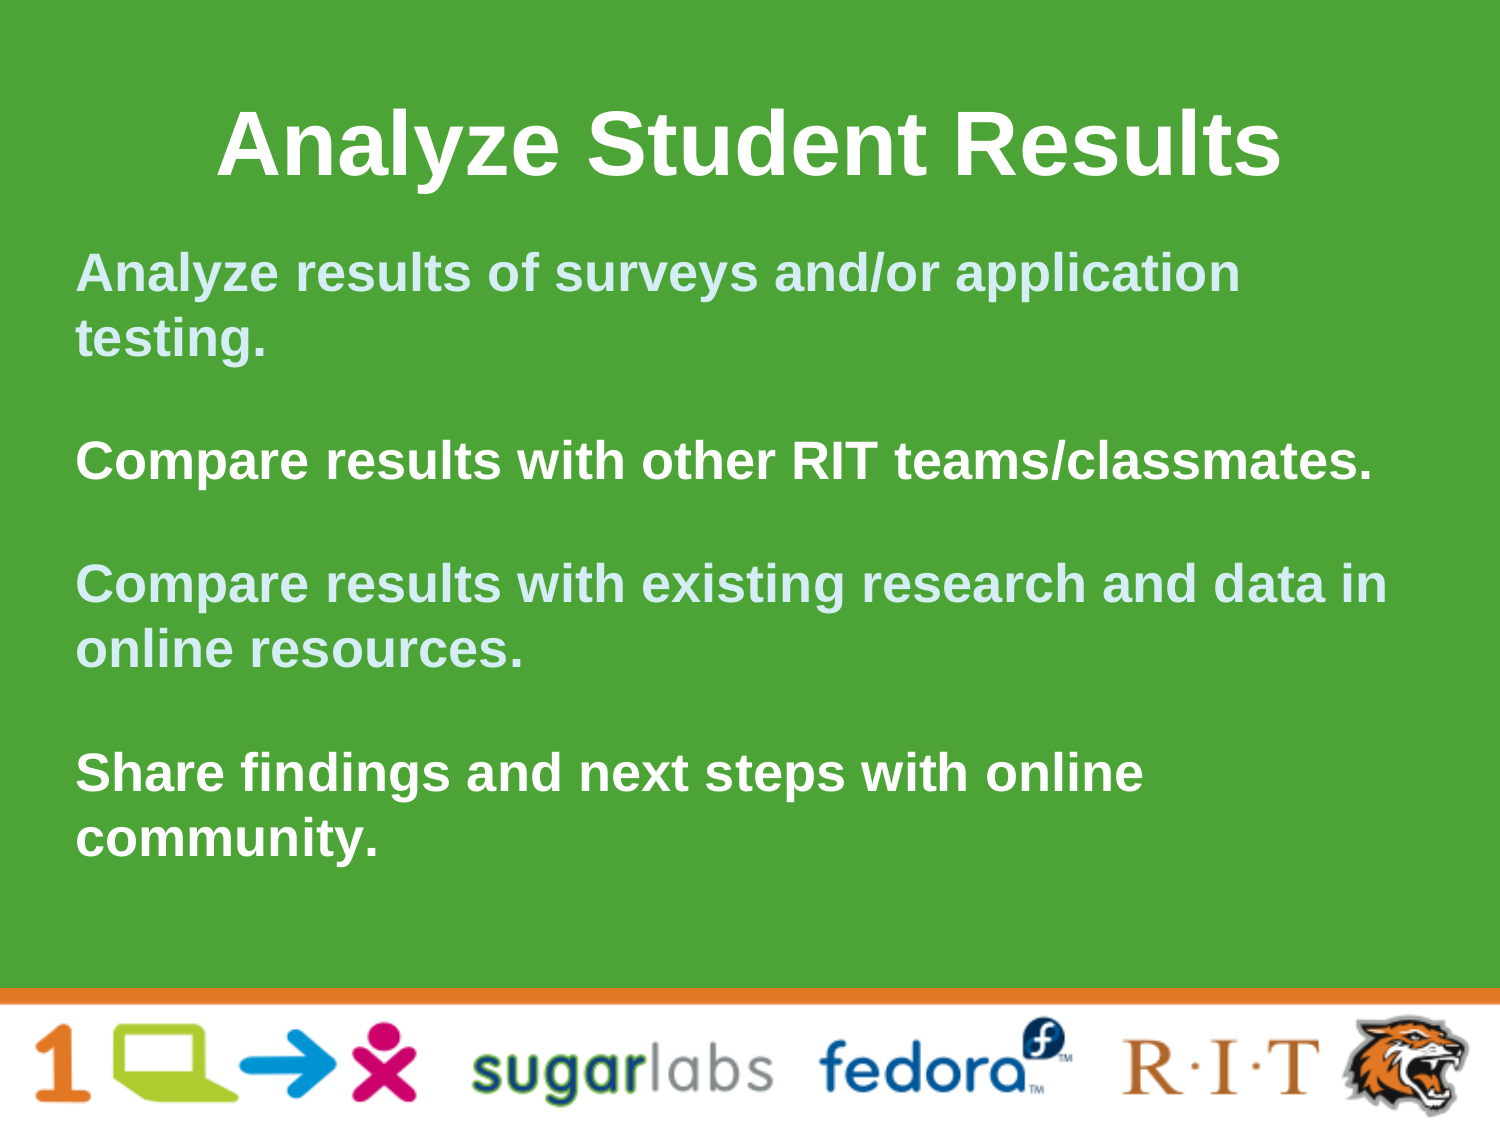

# Analyze Student Results
Analyze results of surveys and/or application testing.
Compare results with other RIT teams/classmates.
Compare results with existing research and data in online resources.
Share findings and next steps with online community.